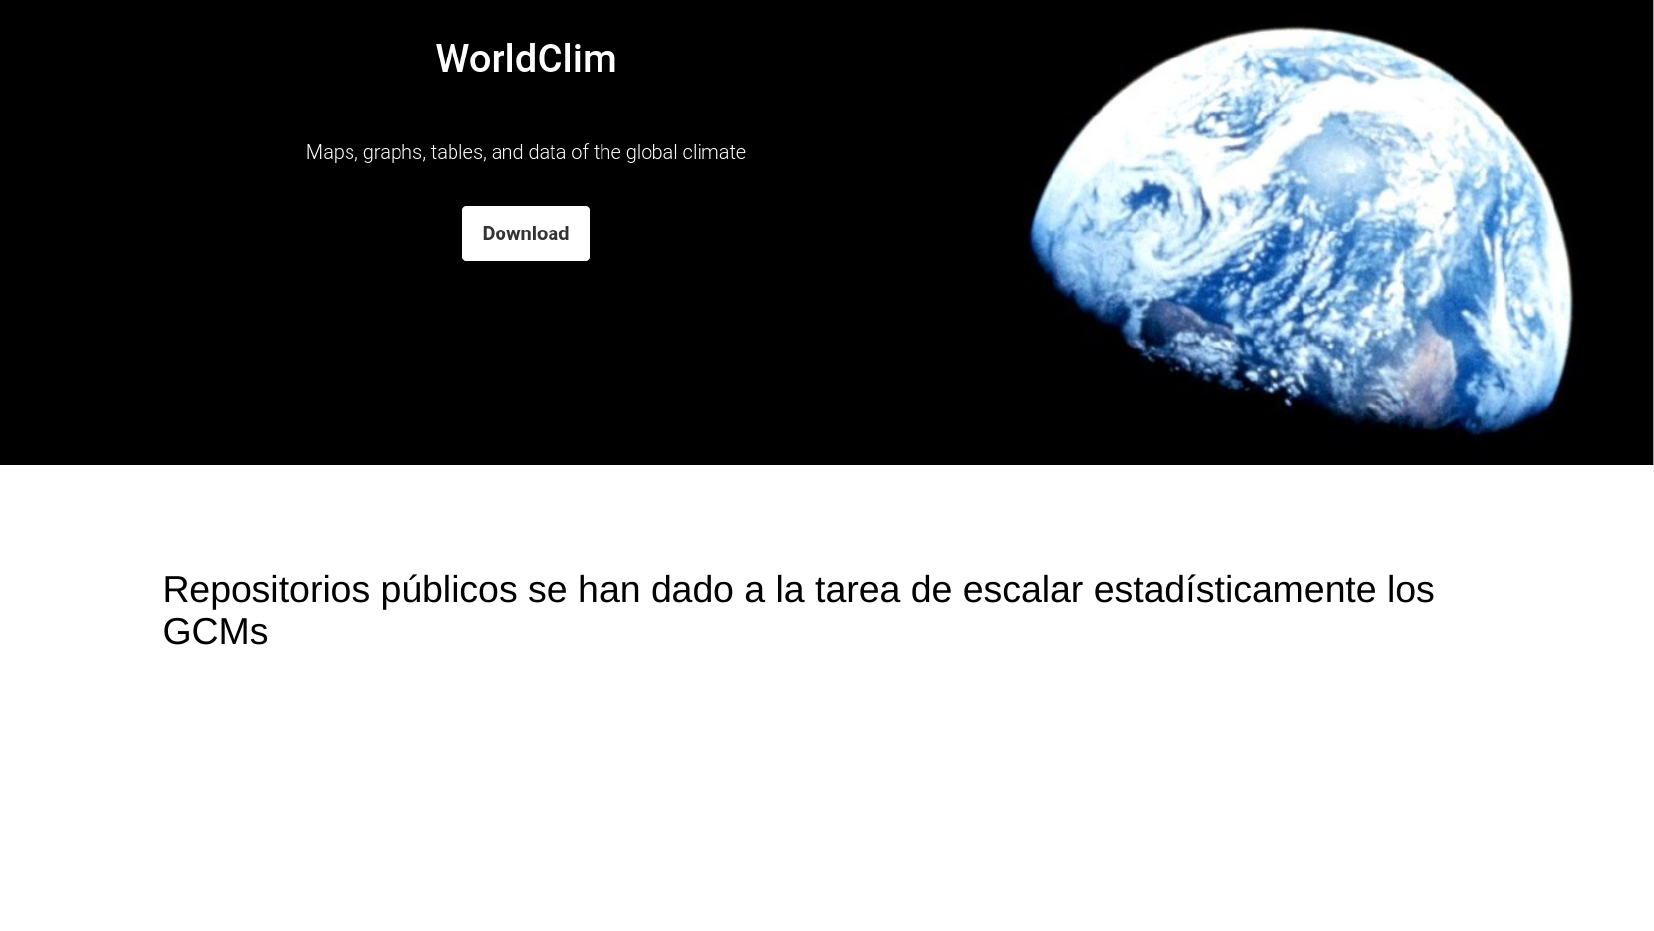

Repositorios públicos se han dado a la tarea de escalar estadísticamente los GCMs